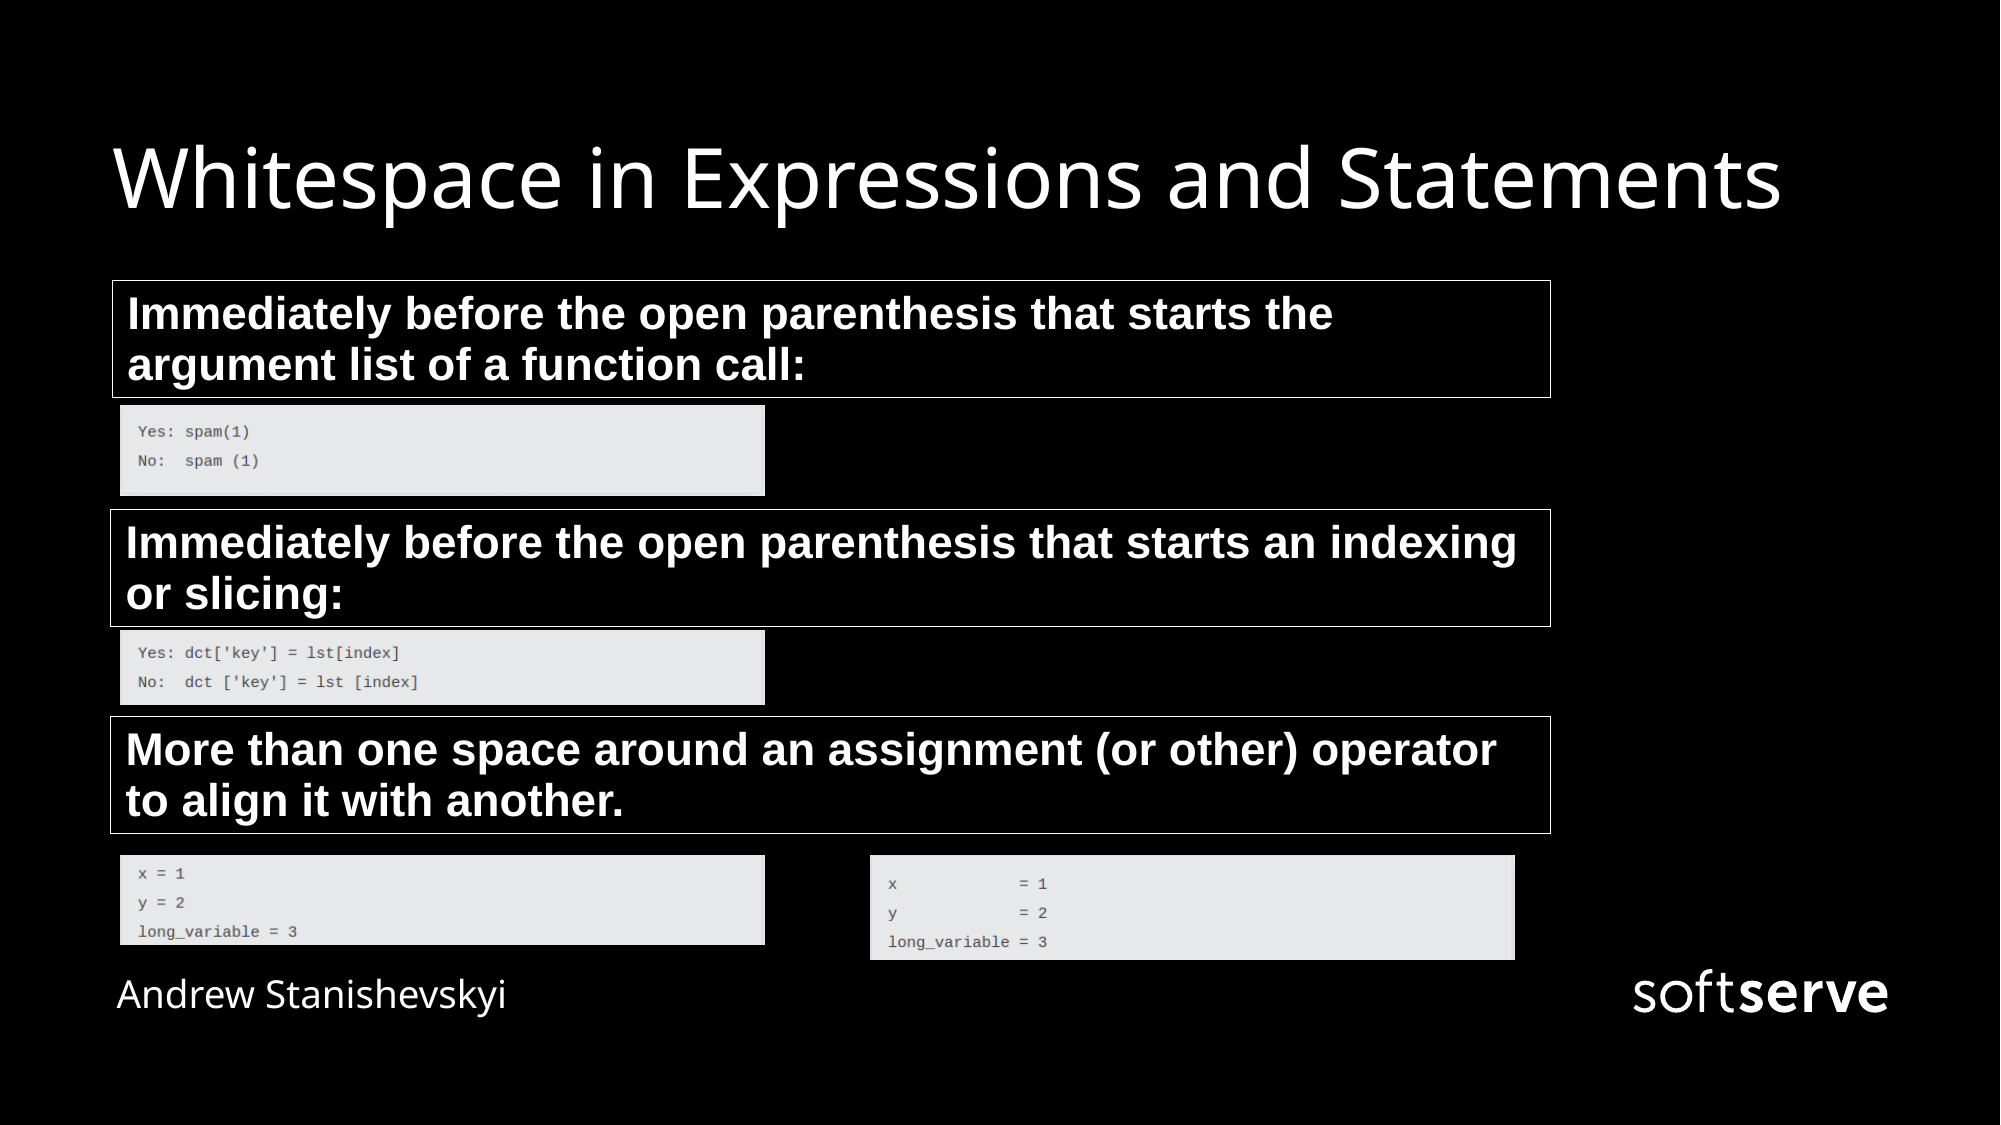

# Whitespace in Expressions and Statements
Immediately before the open parenthesis that starts the argument list of a function call:
Immediately before the open parenthesis that starts an indexing or slicing:
More than one space around an assignment (or other) operator to align it with another.
 Andrew Stanishevskyi